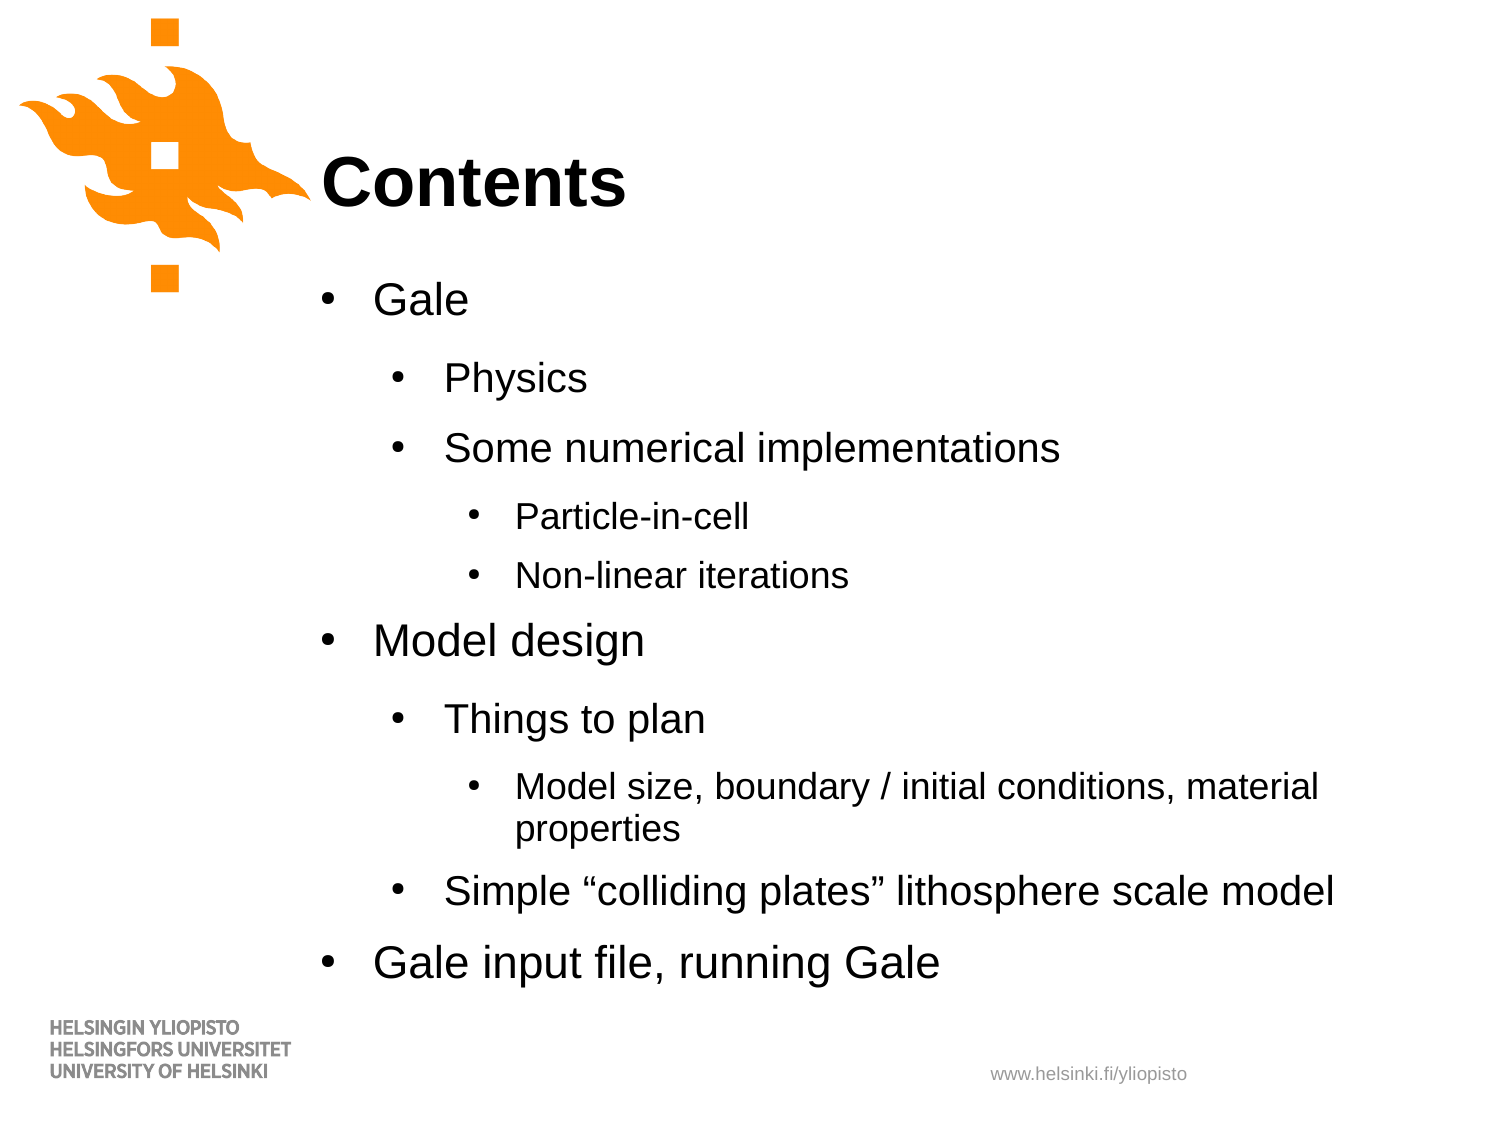

# Contents
Gale
Physics
Some numerical implementations
Particle-in-cell
Non-linear iterations
Model design
Things to plan
Model size, boundary / initial conditions, material properties
Simple “colliding plates” lithosphere scale model
Gale input file, running Gale